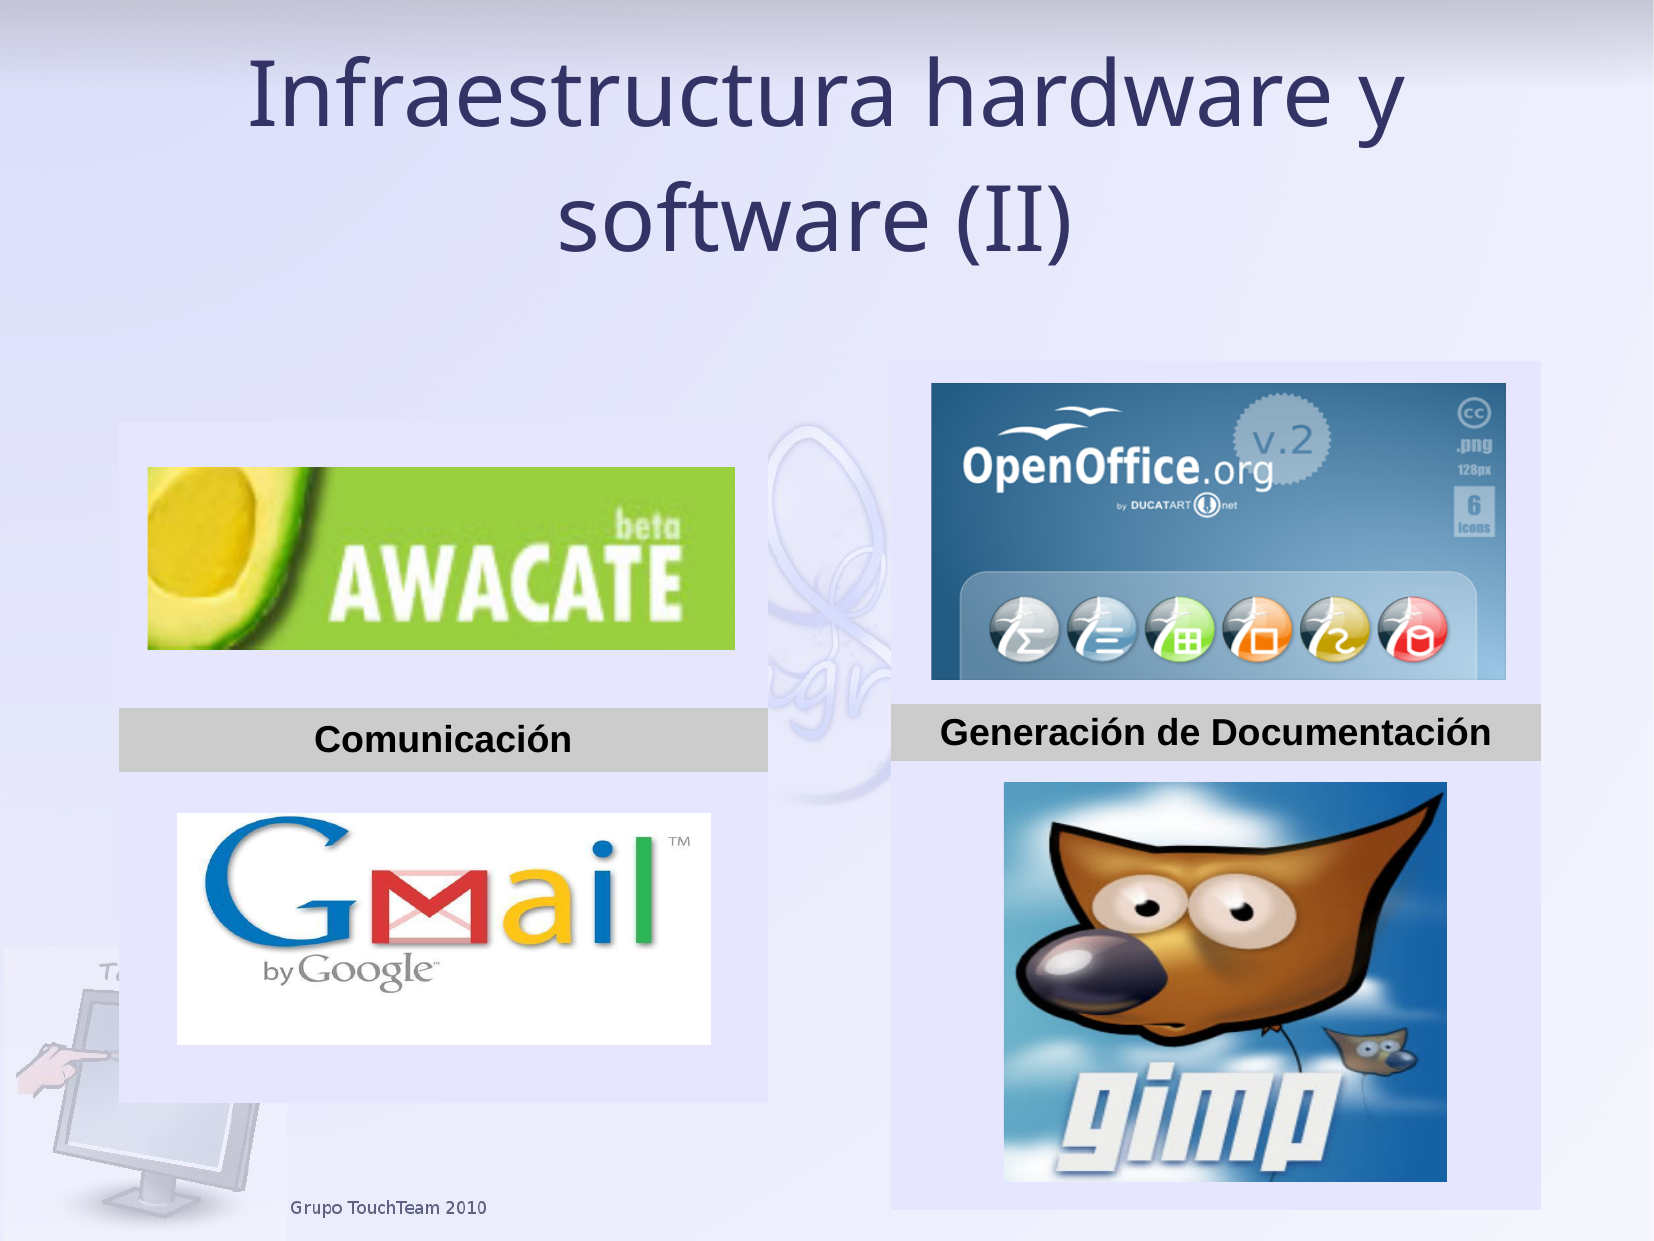

# Infraestructura hardware y software (II)
| |
| --- |
| Generación de Documentación |
| |
| |
| --- |
| Comunicación |
| |